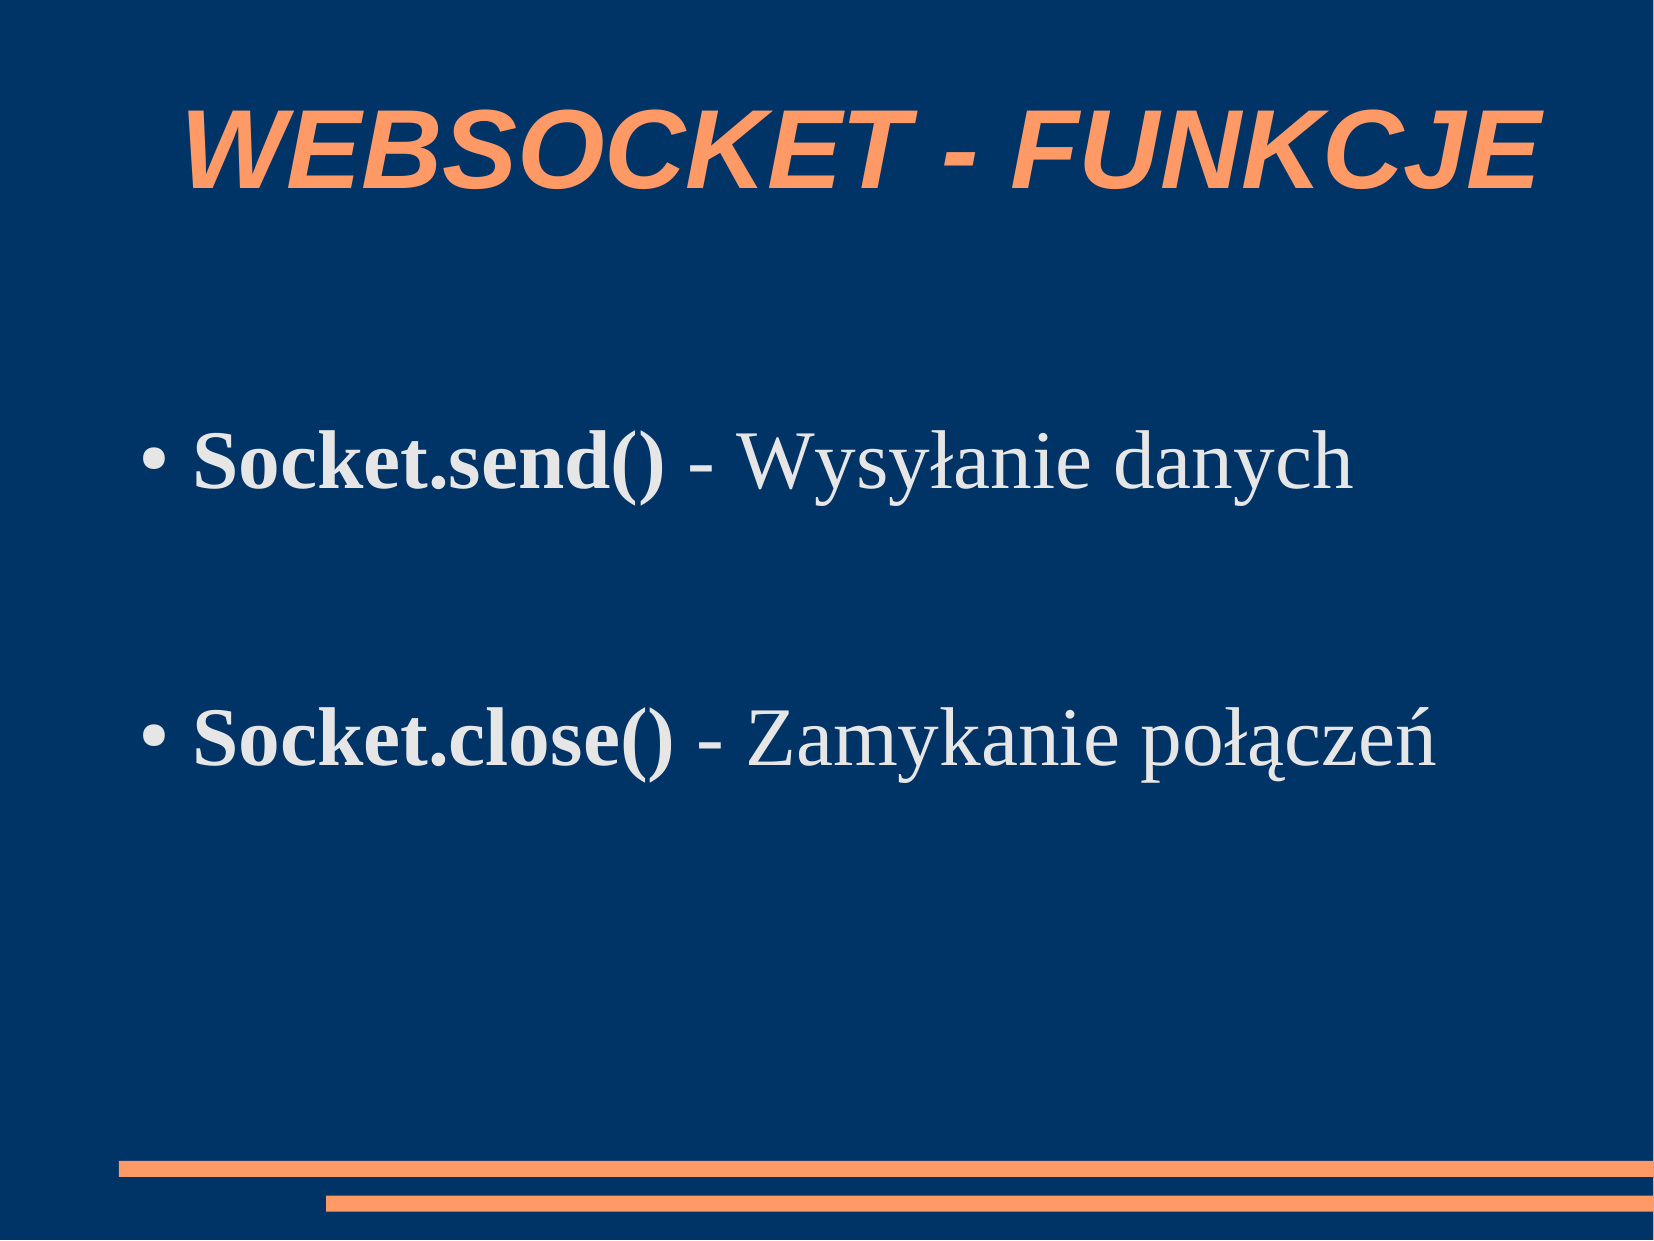

# WEBSOCKET - FUNKCJE
Socket.send() - Wysyłanie danych
Socket.close() - Zamykanie połączeń